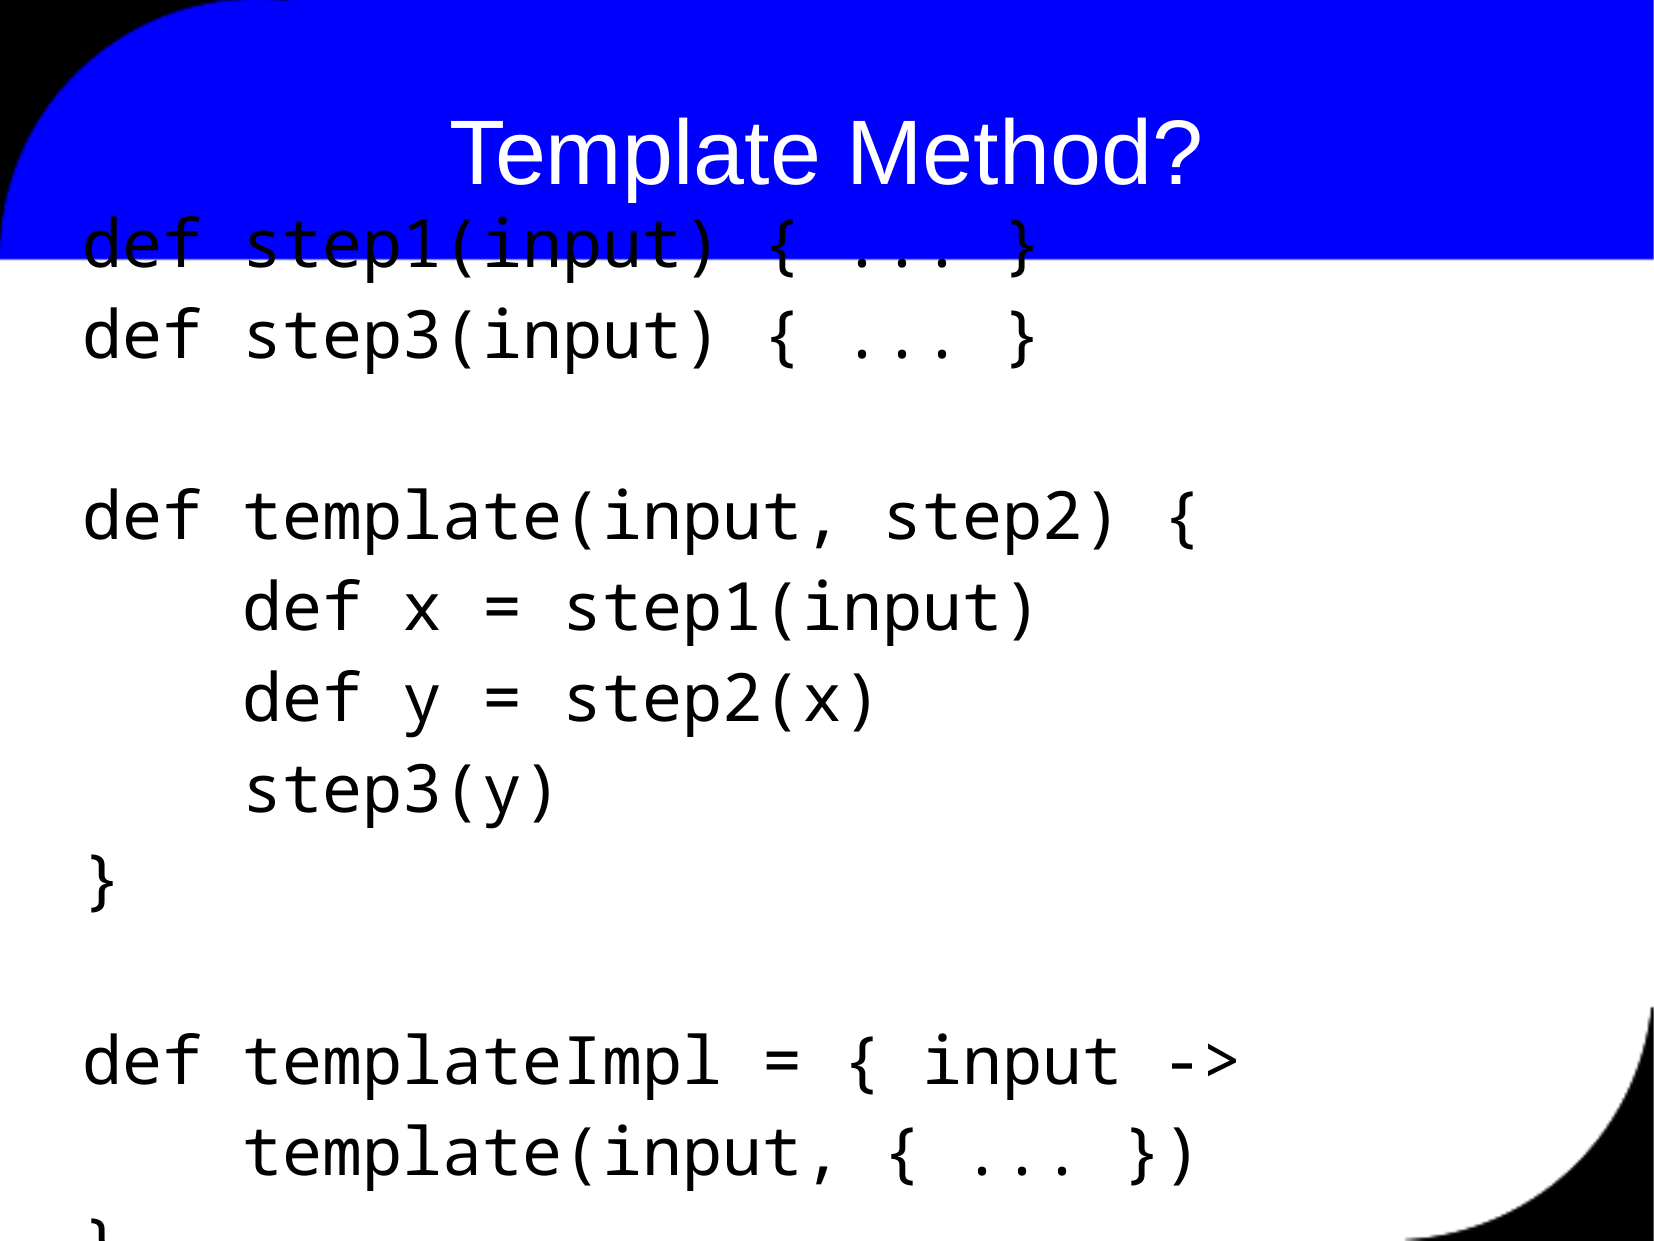

# Template Method?
def step1(input) { ... }
def step3(input) { ... }
def template(input, step2) {
 def x = step1(input)
 def y = step2(x)
 step3(y)
}
def templateImpl = { input ->
 template(input, { ... })
}